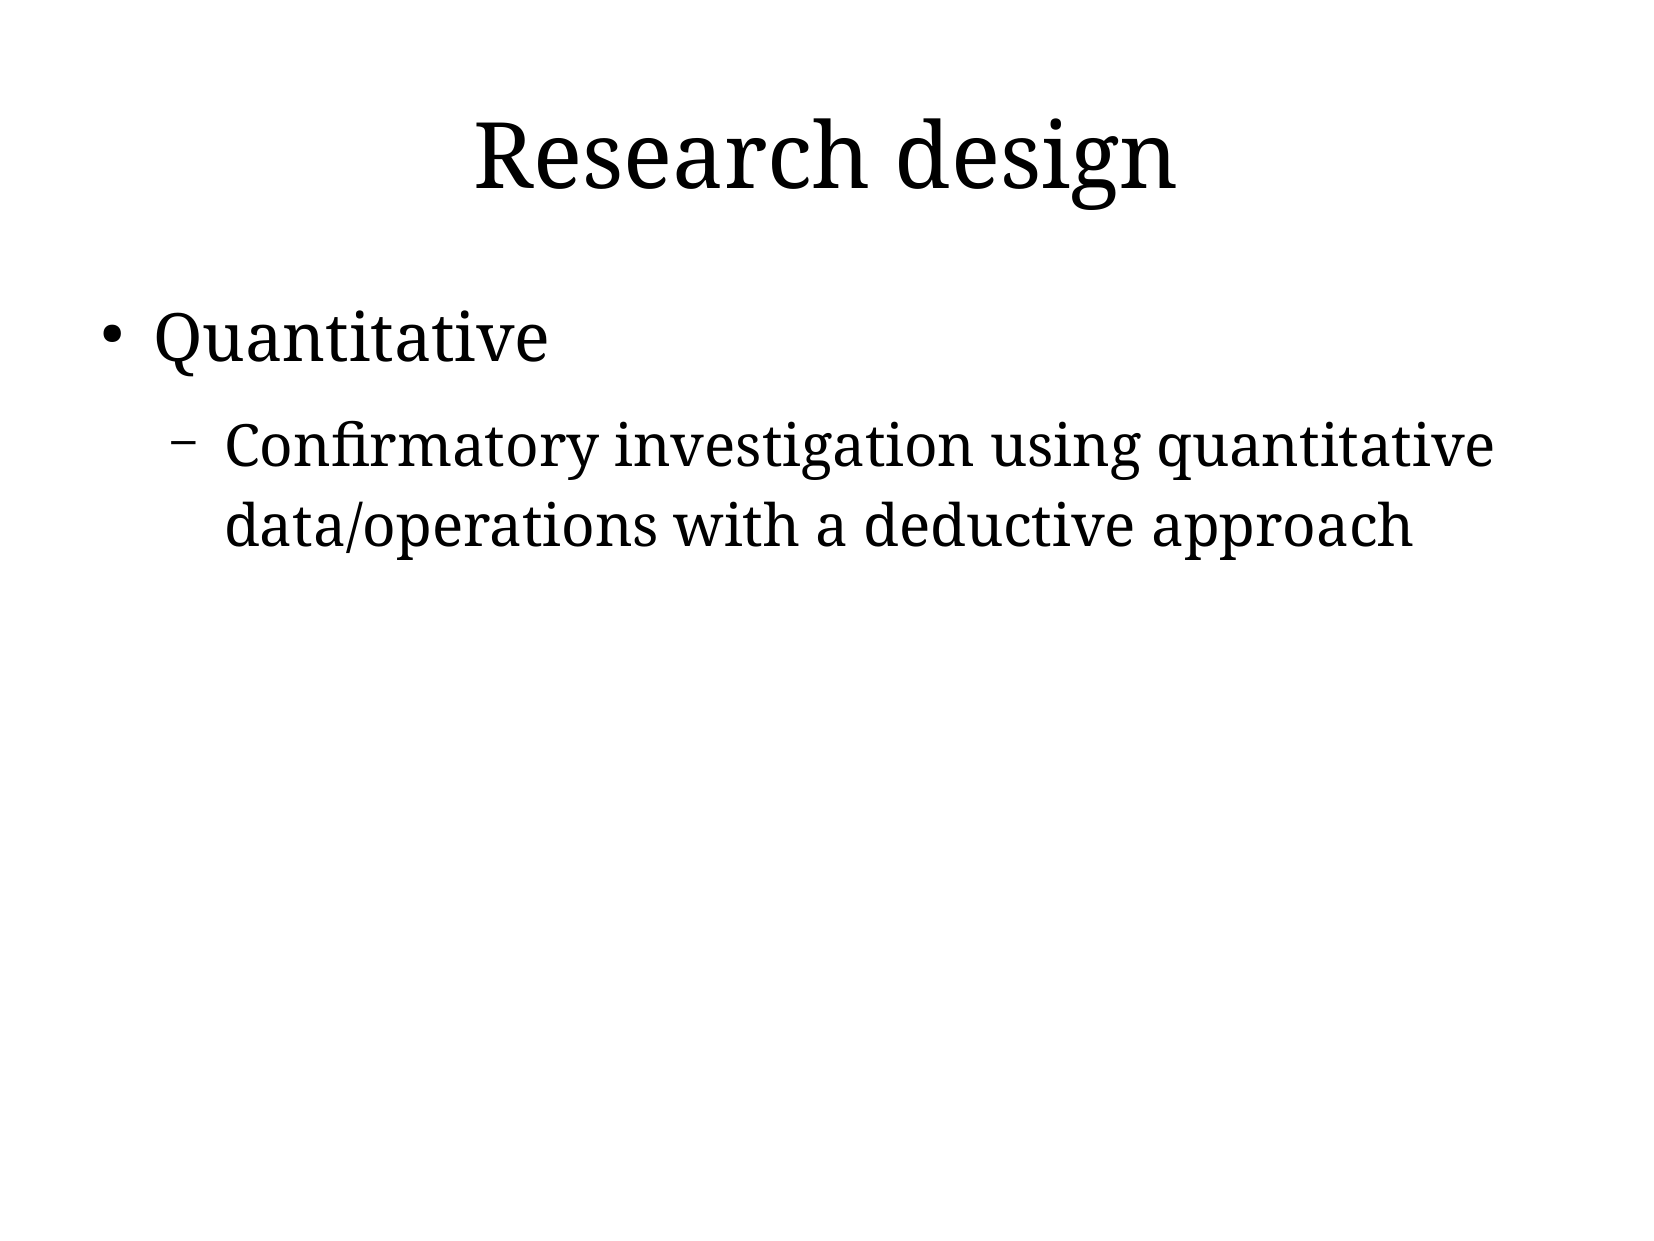

# Research design
Quantitative
Confirmatory investigation using quantitative data/operations with a deductive approach